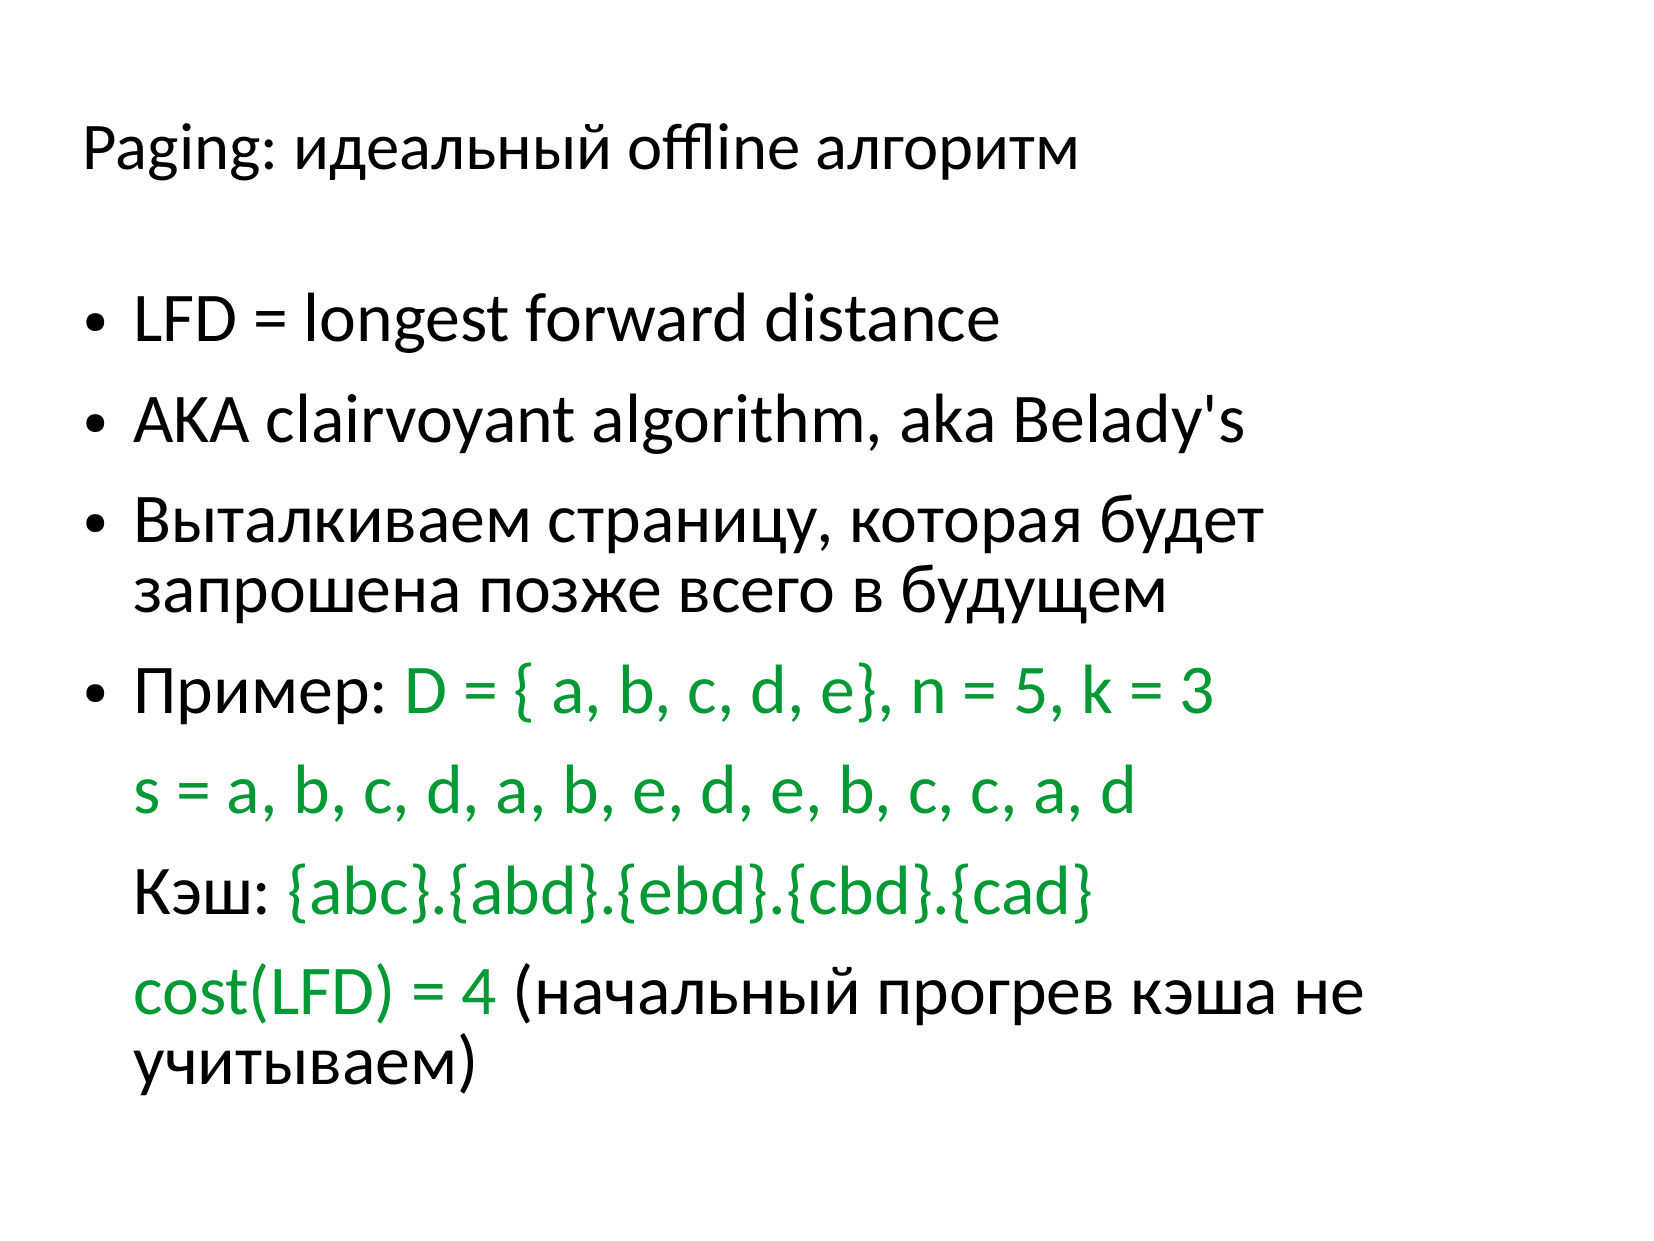

# Paging: идеальный offline алгоритм
LFD = longest forward distance
AKA clairvoyant algorithm, aka Belady's
Выталкиваем страницу, которая будет запрошена позже всего в будущем
Пример: D = { a, b, c, d, e}, n = 5, k = 3
s = a, b, c, d, a, b, e, d, e, b, c, c, a, d
Кэш: {abc}.{abd}.{ebd}.{cbd}.{cad}
cost(LFD) = 4 (начальный прогрев кэша не учитываем)